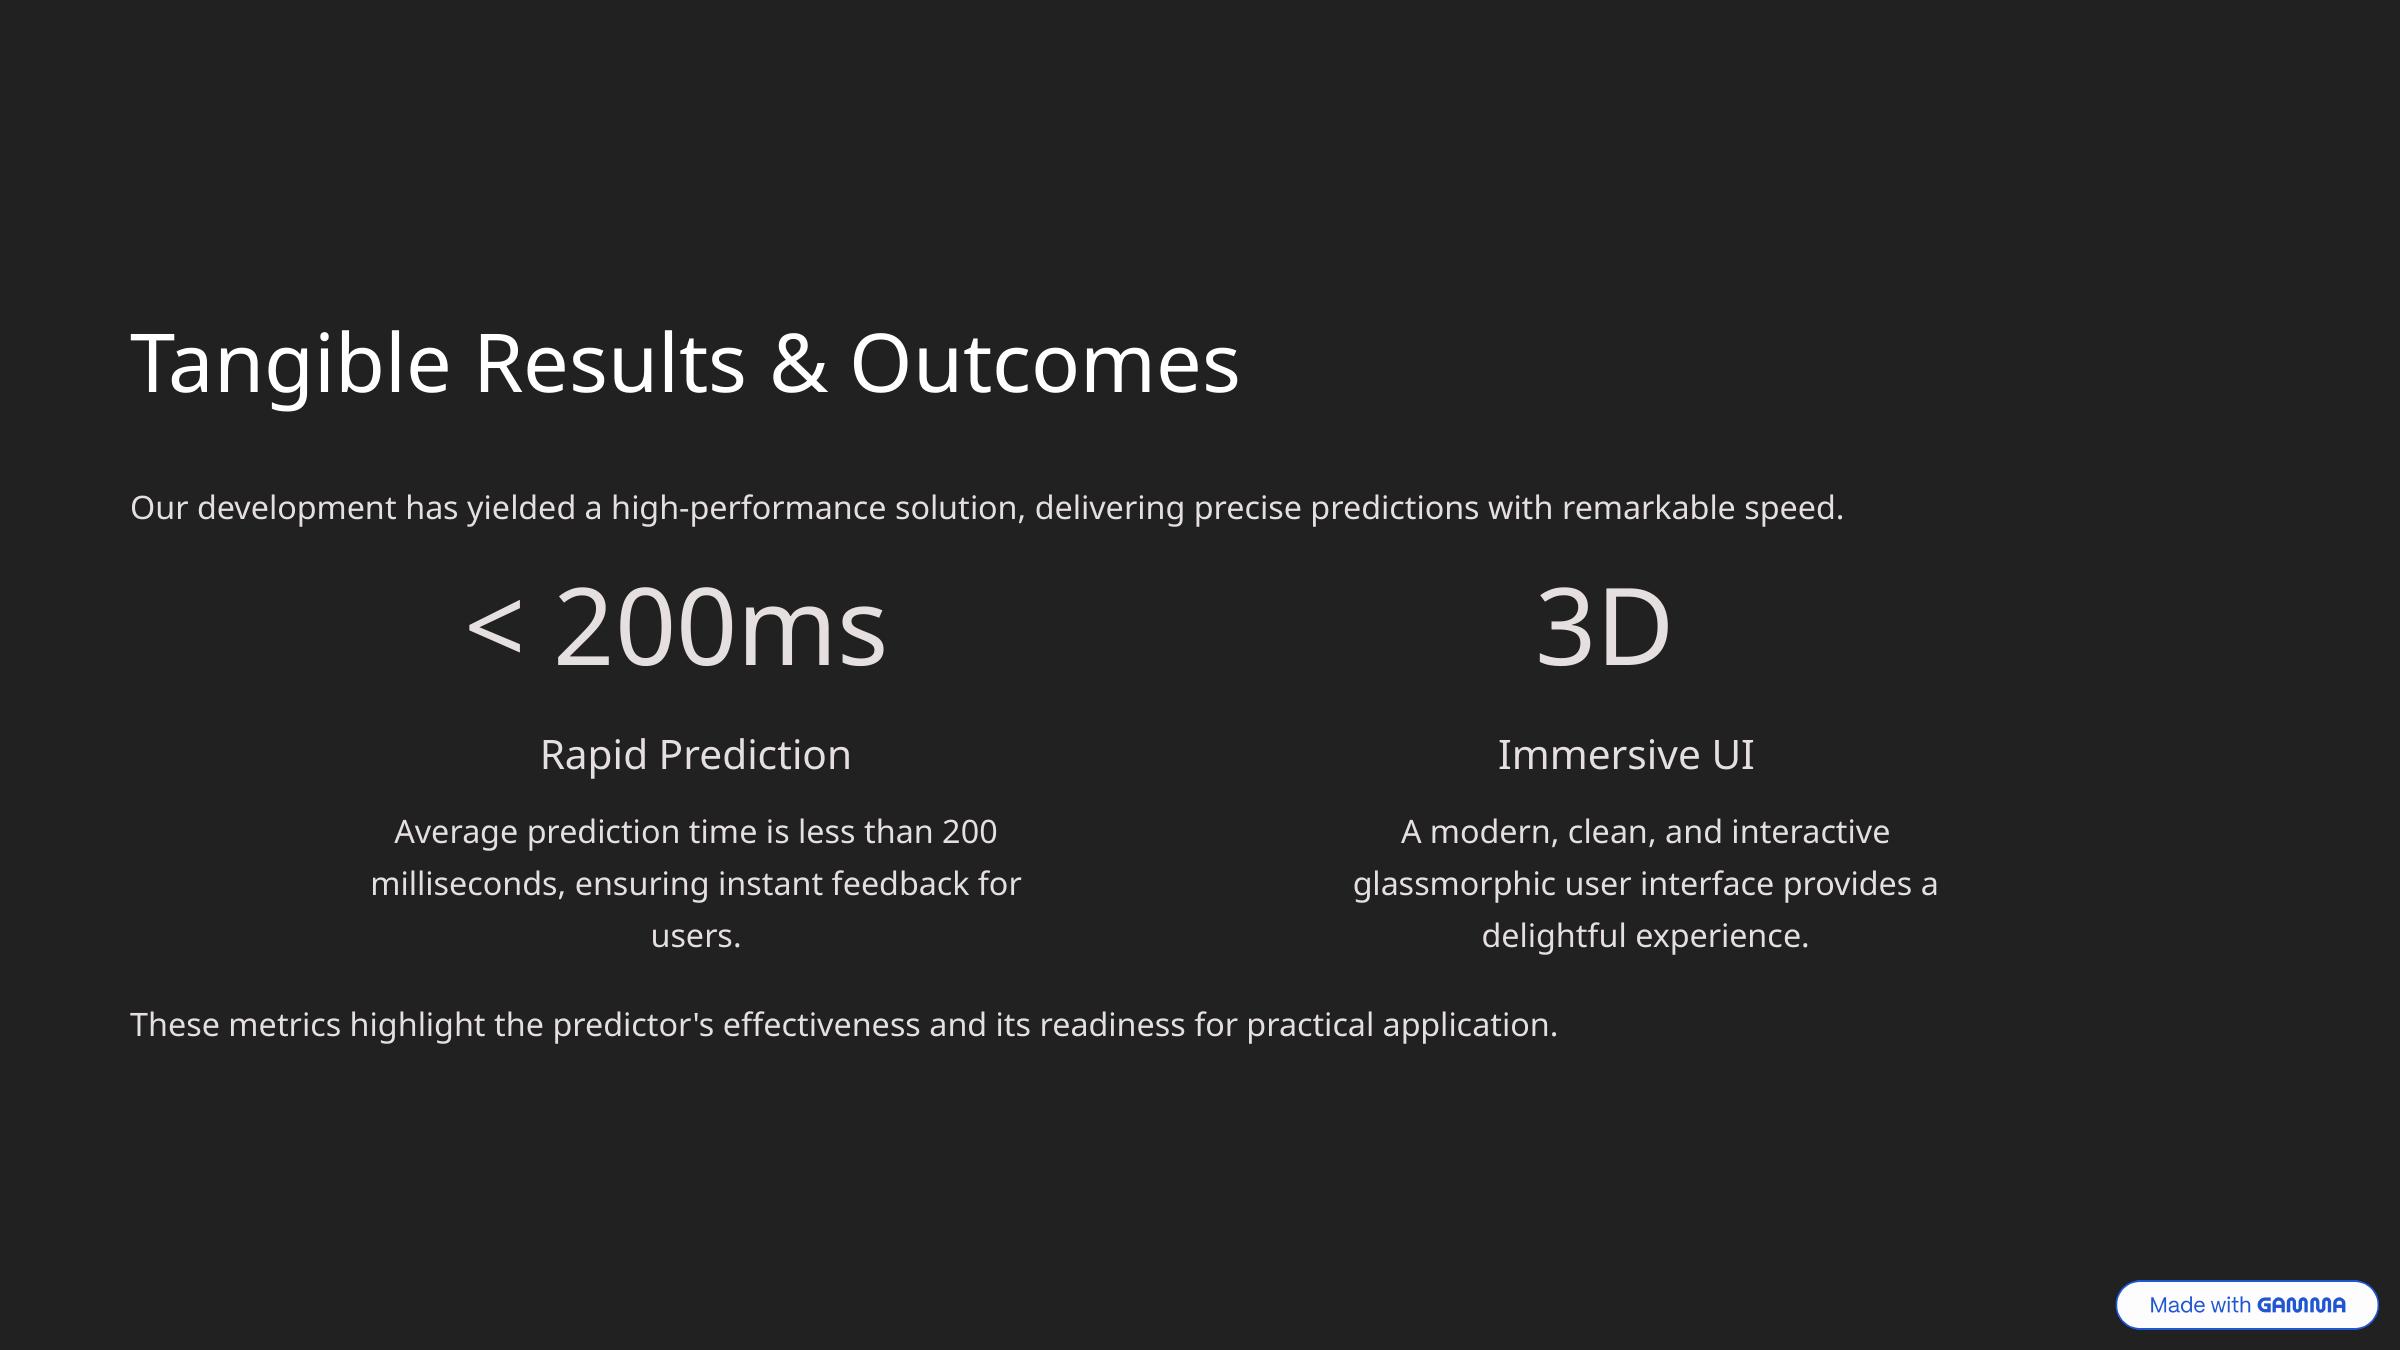

Tangible Results & Outcomes
Our development has yielded a high-performance solution, delivering precise predictions with remarkable speed.
< 200ms
3D
Rapid Prediction
Immersive UI
Average prediction time is less than 200 milliseconds, ensuring instant feedback for users.
A modern, clean, and interactive glassmorphic user interface provides a delightful experience.
These metrics highlight the predictor's effectiveness and its readiness for practical application.